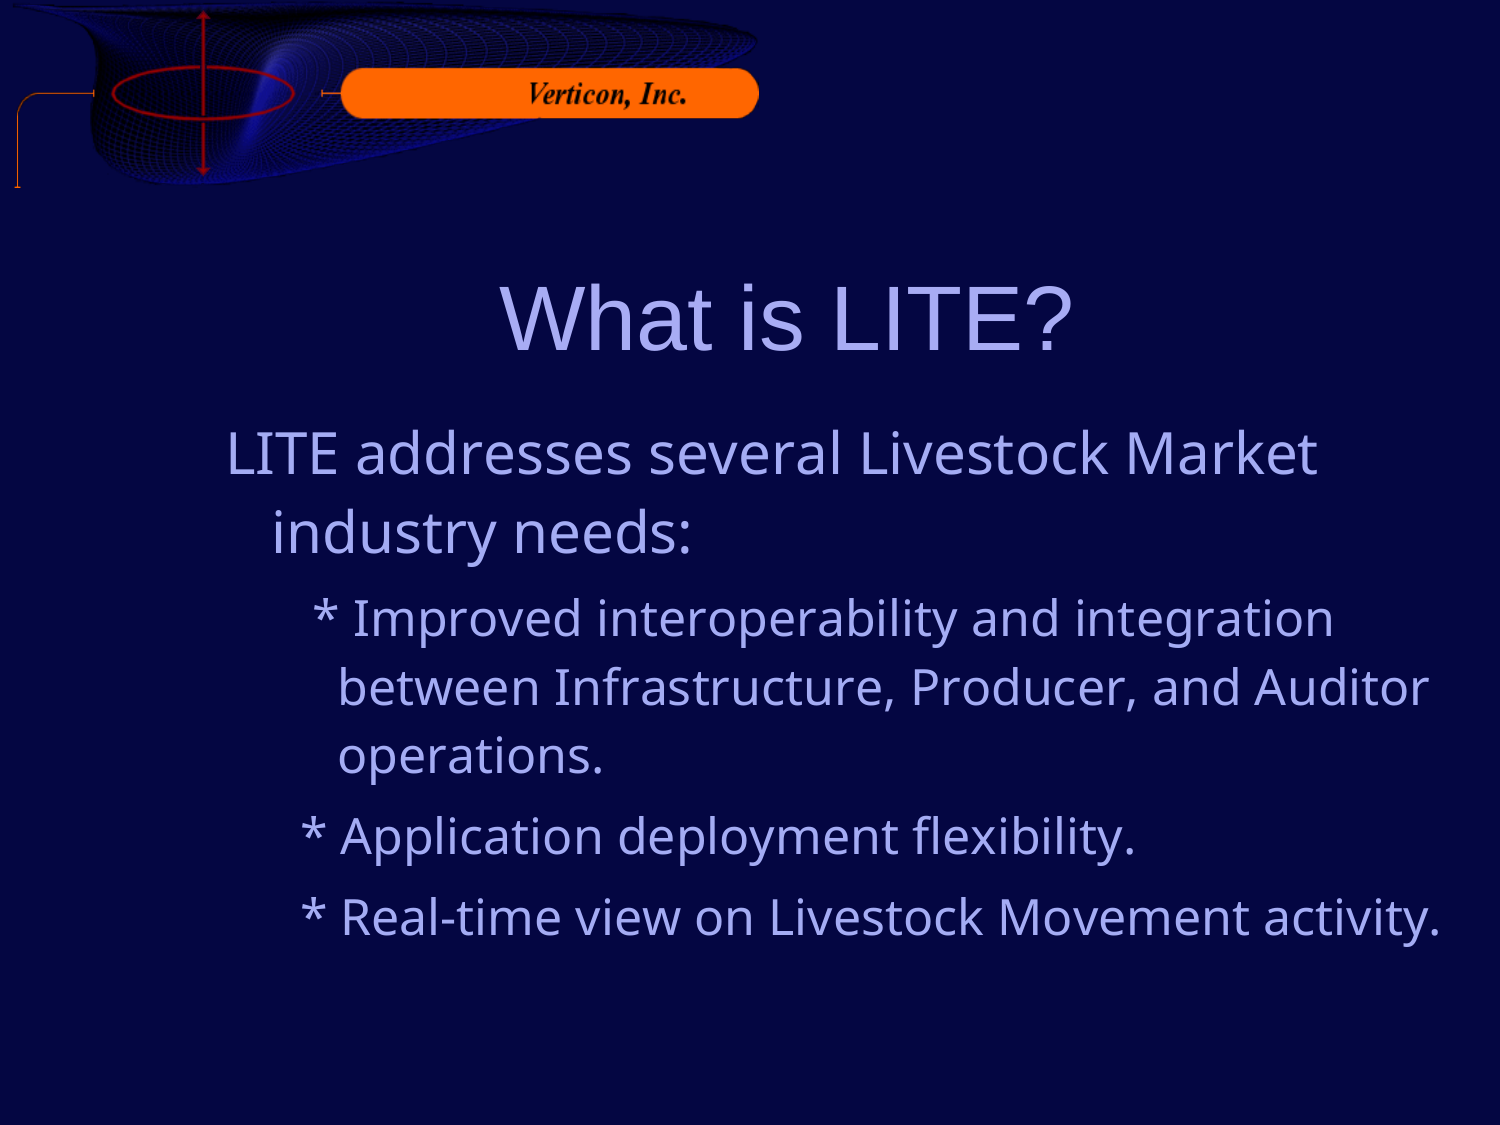

# What is LITE?
LITE addresses several Livestock Market industry needs:
 * Improved interoperability and integration between Infrastructure, Producer, and Auditor operations.
* Application deployment flexibility.
* Real-time view on Livestock Movement activity.